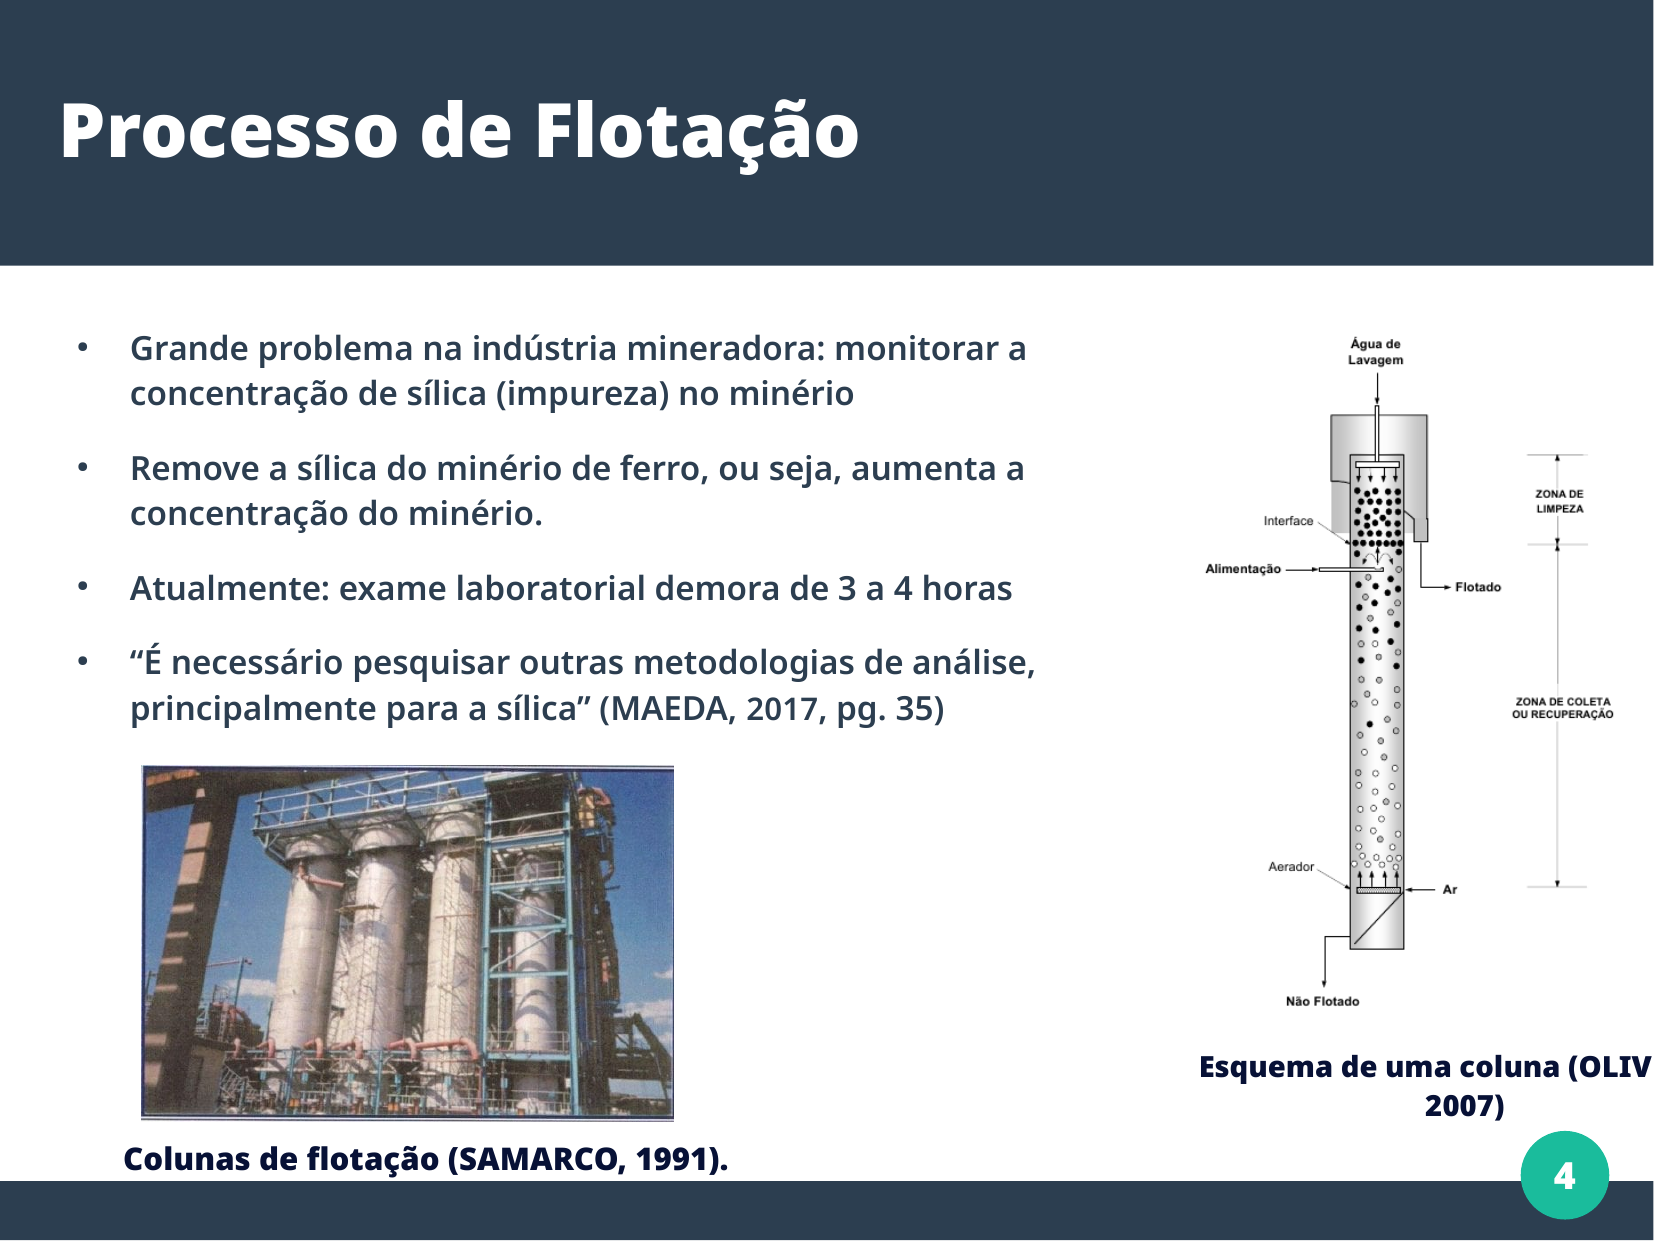

# Processo de Flotação
Grande problema na indústria mineradora: monitorar a concentração de sílica (impureza) no minério
Remove a sílica do minério de ferro, ou seja, aumenta a concentração do minério.
Atualmente: exame laboratorial demora de 3 a 4 horas
“É necessário pesquisar outras metodologias de análise, principalmente para a sílica” (MAEDA, 2017, pg. 35)
Esquema de uma coluna (OLIVEIRA, 2007)
4
Colunas de flotação (SAMARCO, 1991).